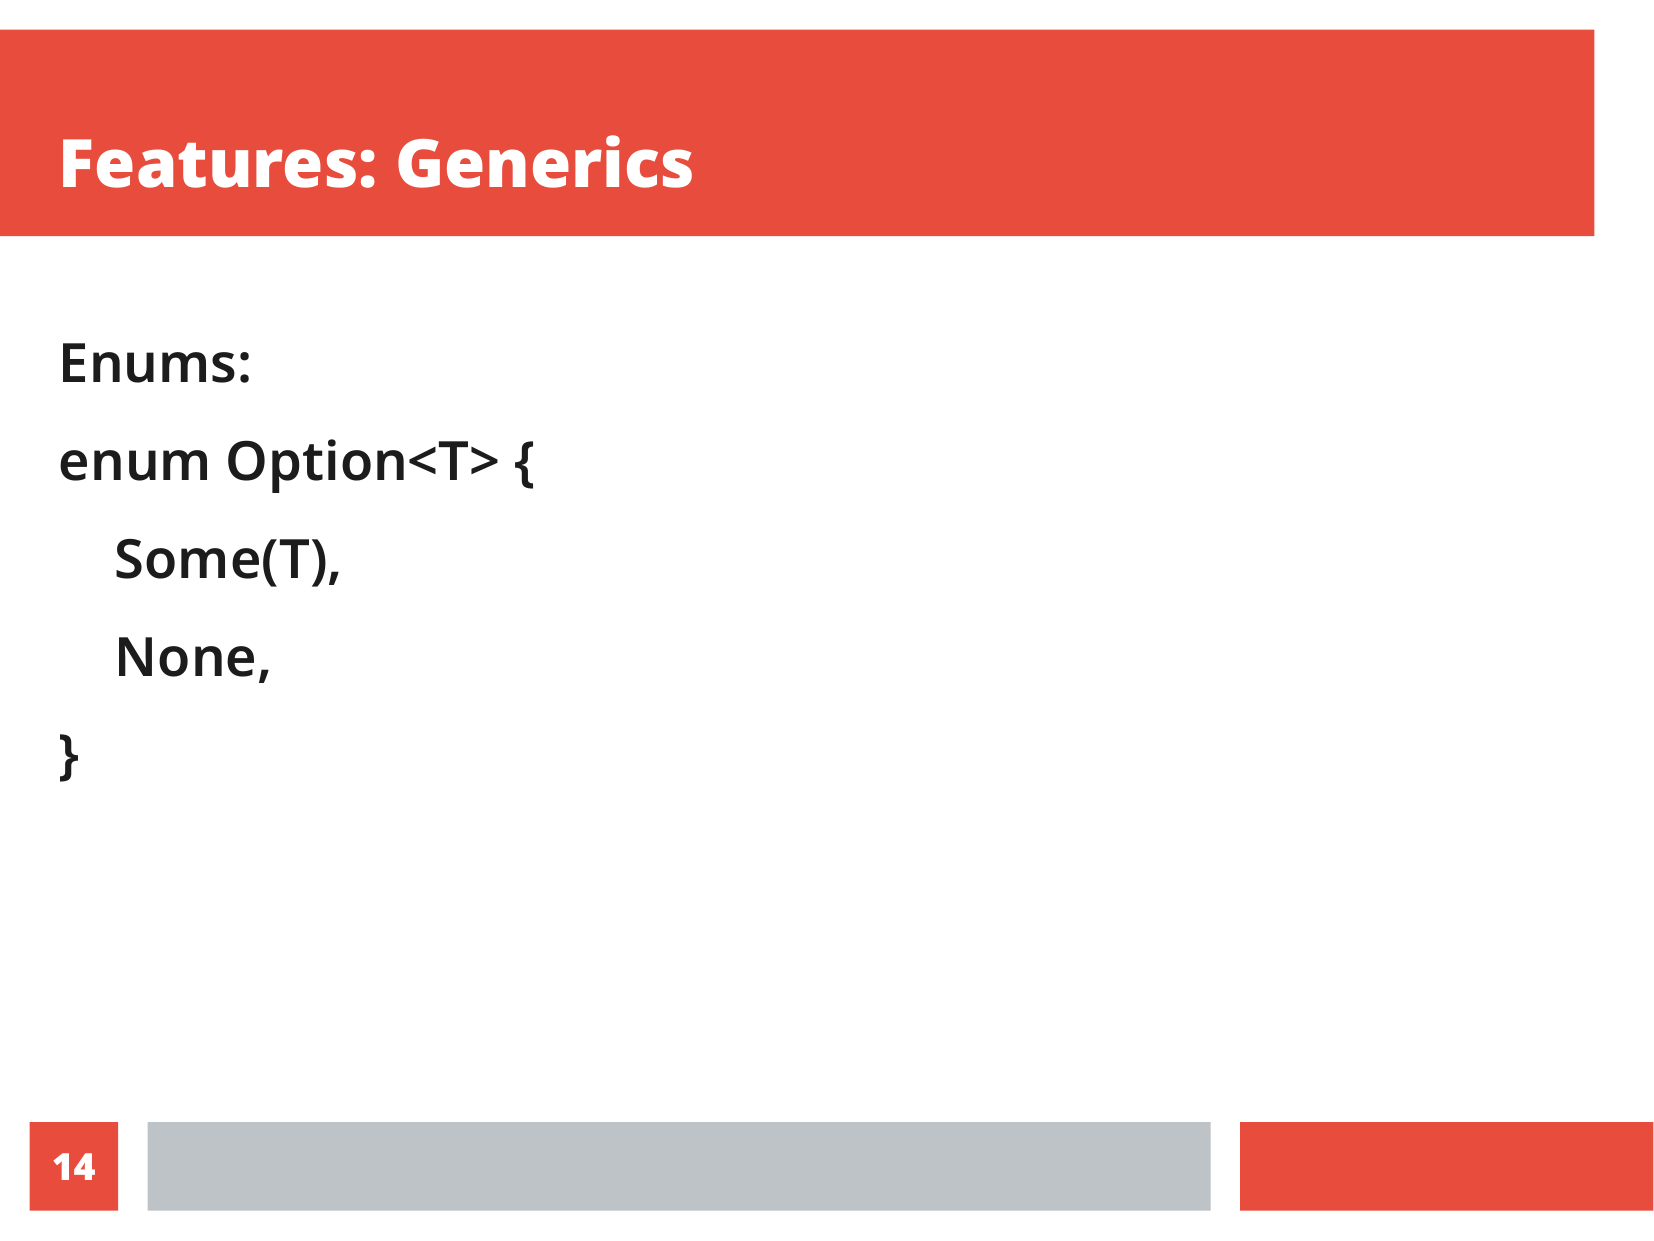

# Features: Generics
Enums:
enum Option<T> {
 Some(T),
 None,
}
14